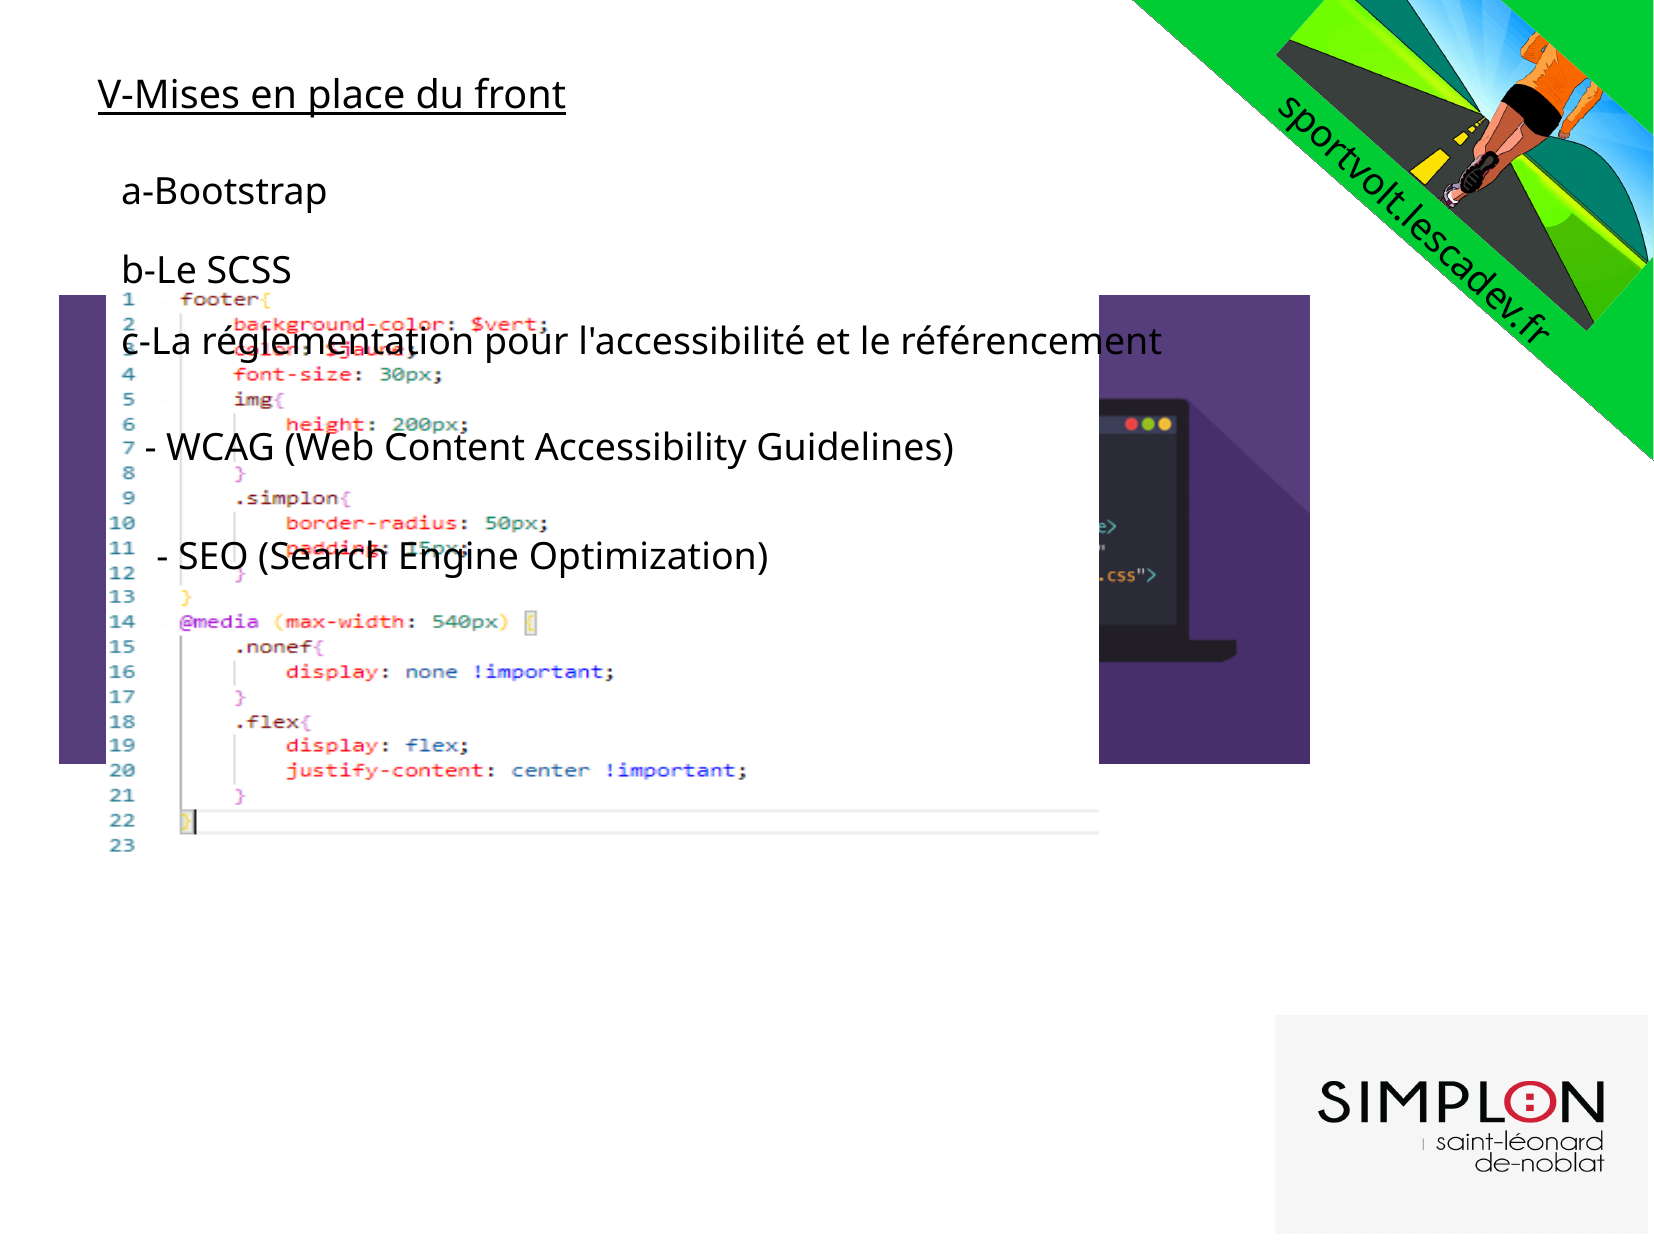

V-Mises en place du front
sportvolt.lescadev.fr
a-Bootstrap
b-Le SCSS
c-La réglementation pour l'accessibilité et le référencement
- WCAG (Web Content Accessibility Guidelines)
- SEO (Search Engine Optimization)